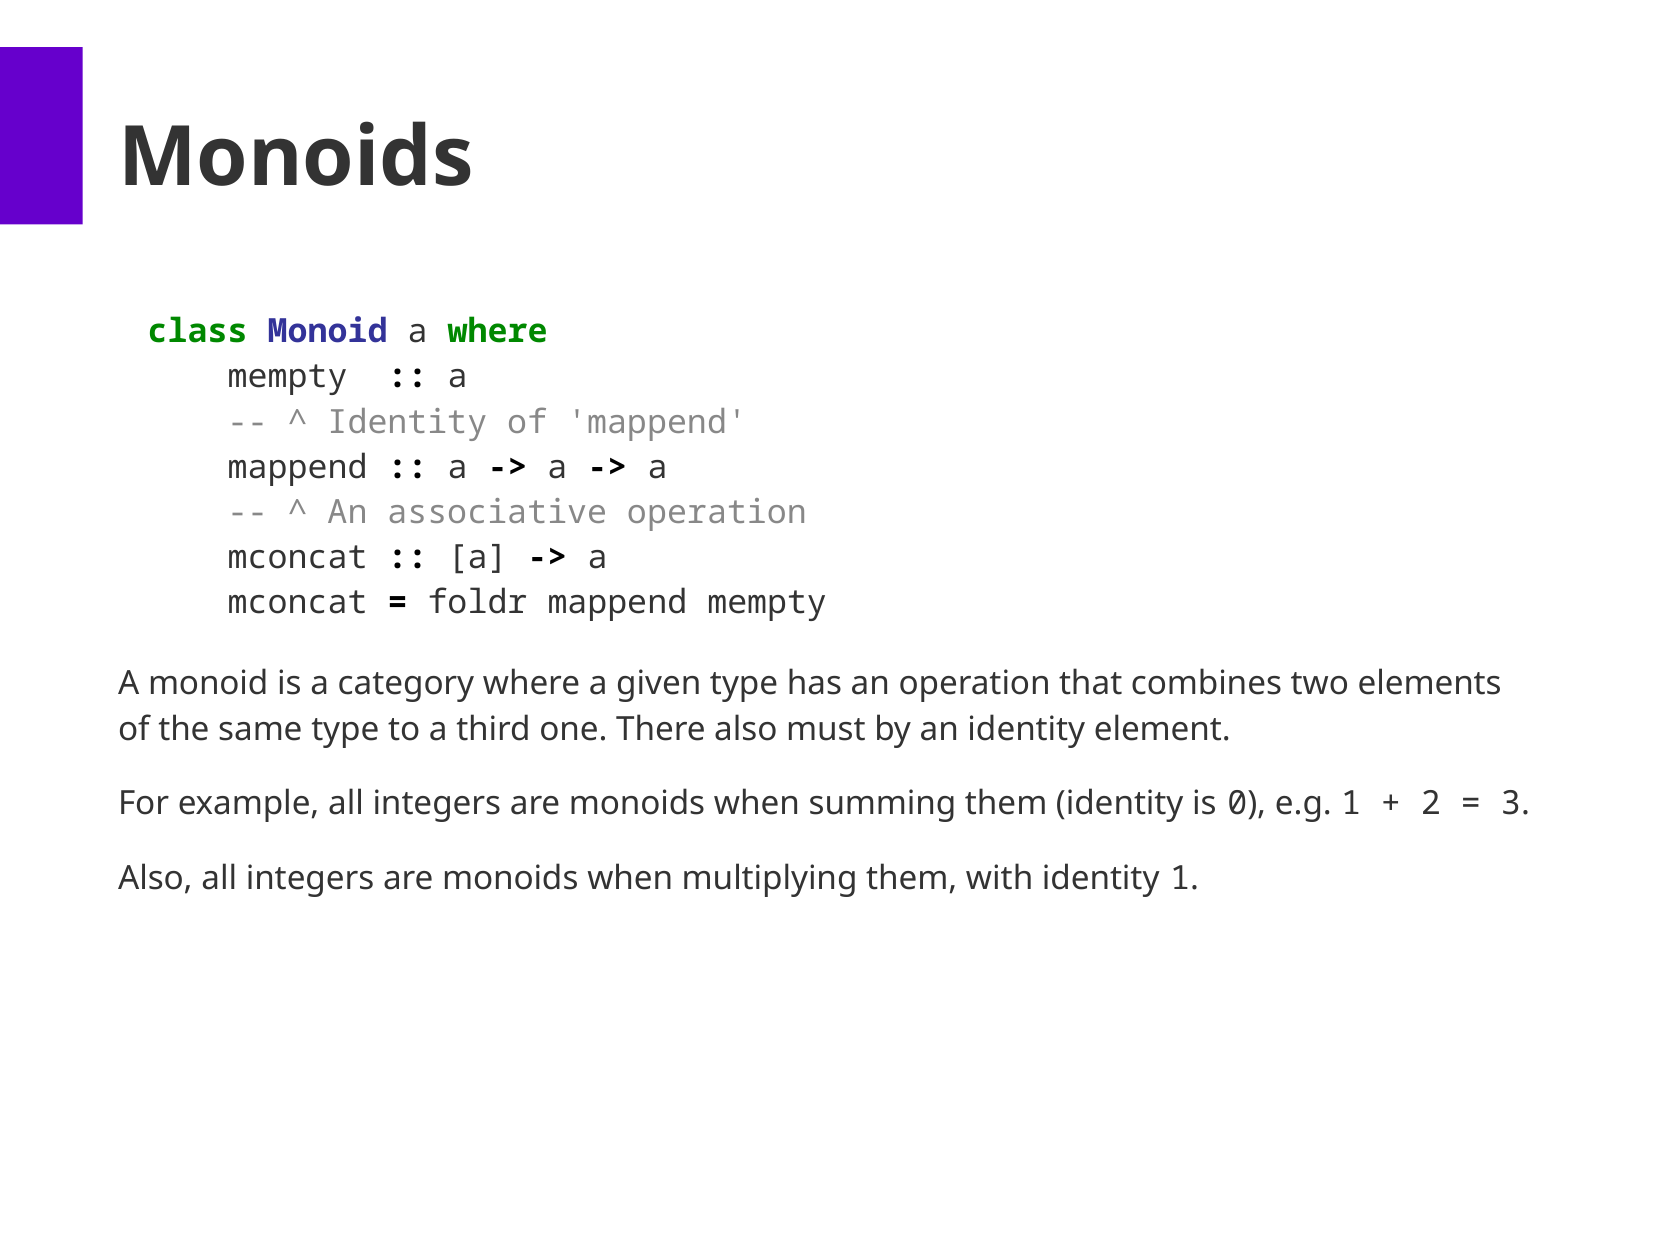

# Monoids
class Monoid a where
 mempty :: a
 -- ^ Identity of 'mappend'
 mappend :: a -> a -> a
 -- ^ An associative operation
 mconcat :: [a] -> a
 mconcat = foldr mappend mempty
A monoid is a category where a given type has an operation that combines two elements of the same type to a third one. There also must by an identity element.
For example, all integers are monoids when summing them (identity is 0), e.g. 1 + 2 = 3.
Also, all integers are monoids when multiplying them, with identity 1.